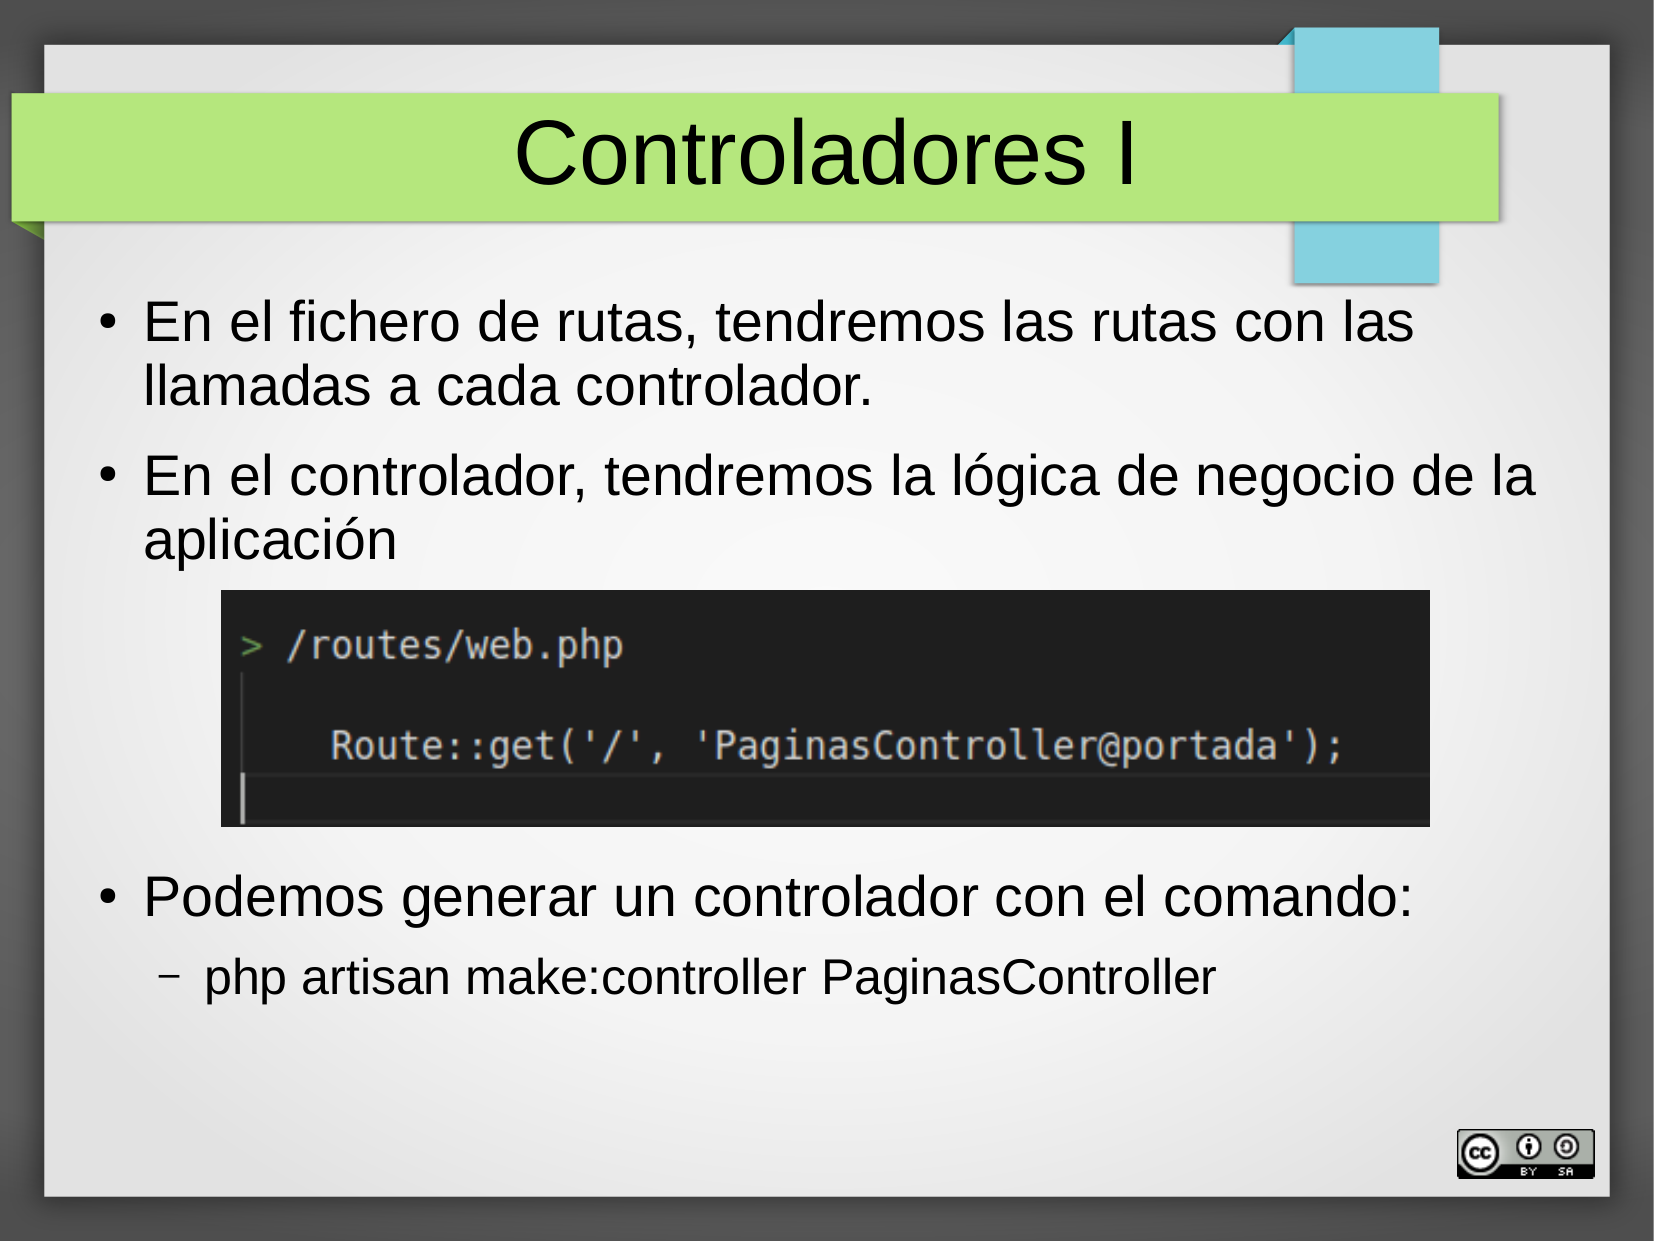

# Controladores I
En el fichero de rutas, tendremos las rutas con las llamadas a cada controlador.
En el controlador, tendremos la lógica de negocio de la aplicación
Podemos generar un controlador con el comando:
php artisan make:controller PaginasController